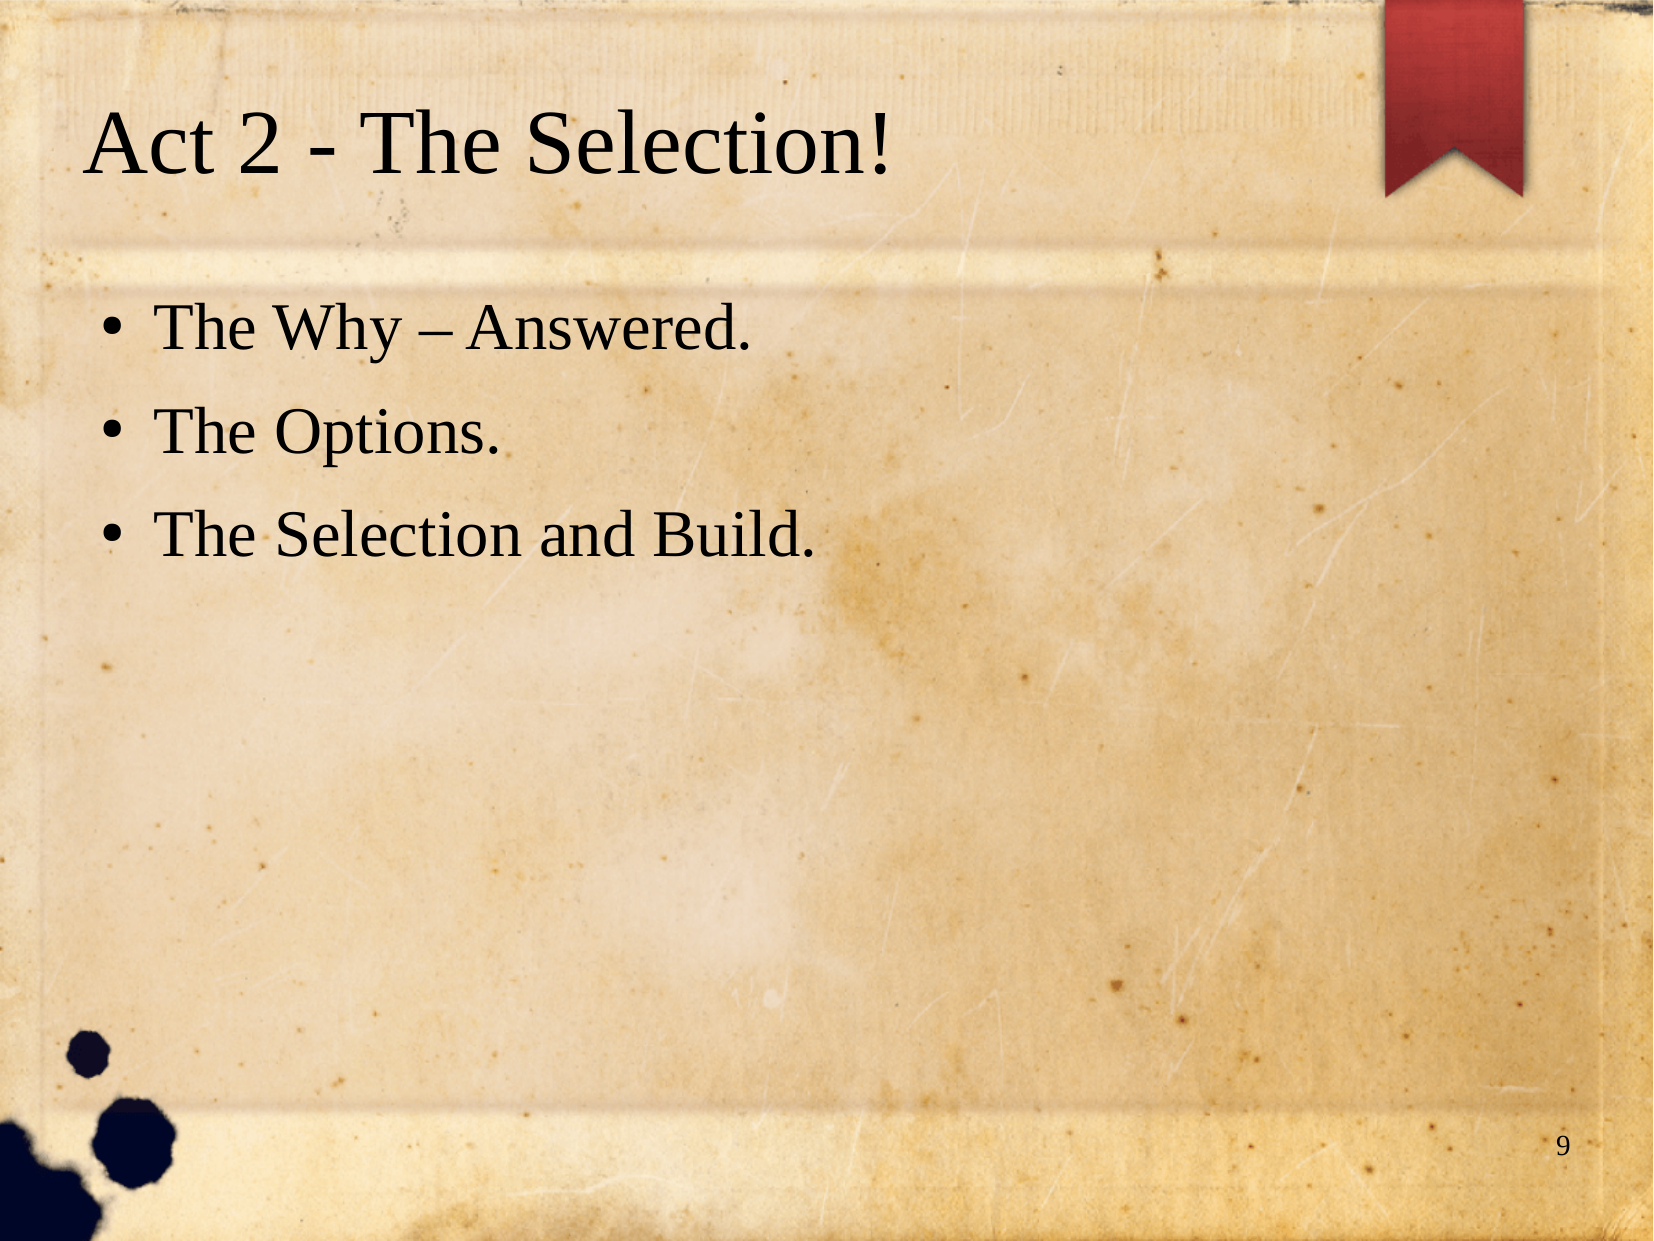

# Act 2	- The Selection!
The Why – Answered.
The Options.
The Selection and Build.
9